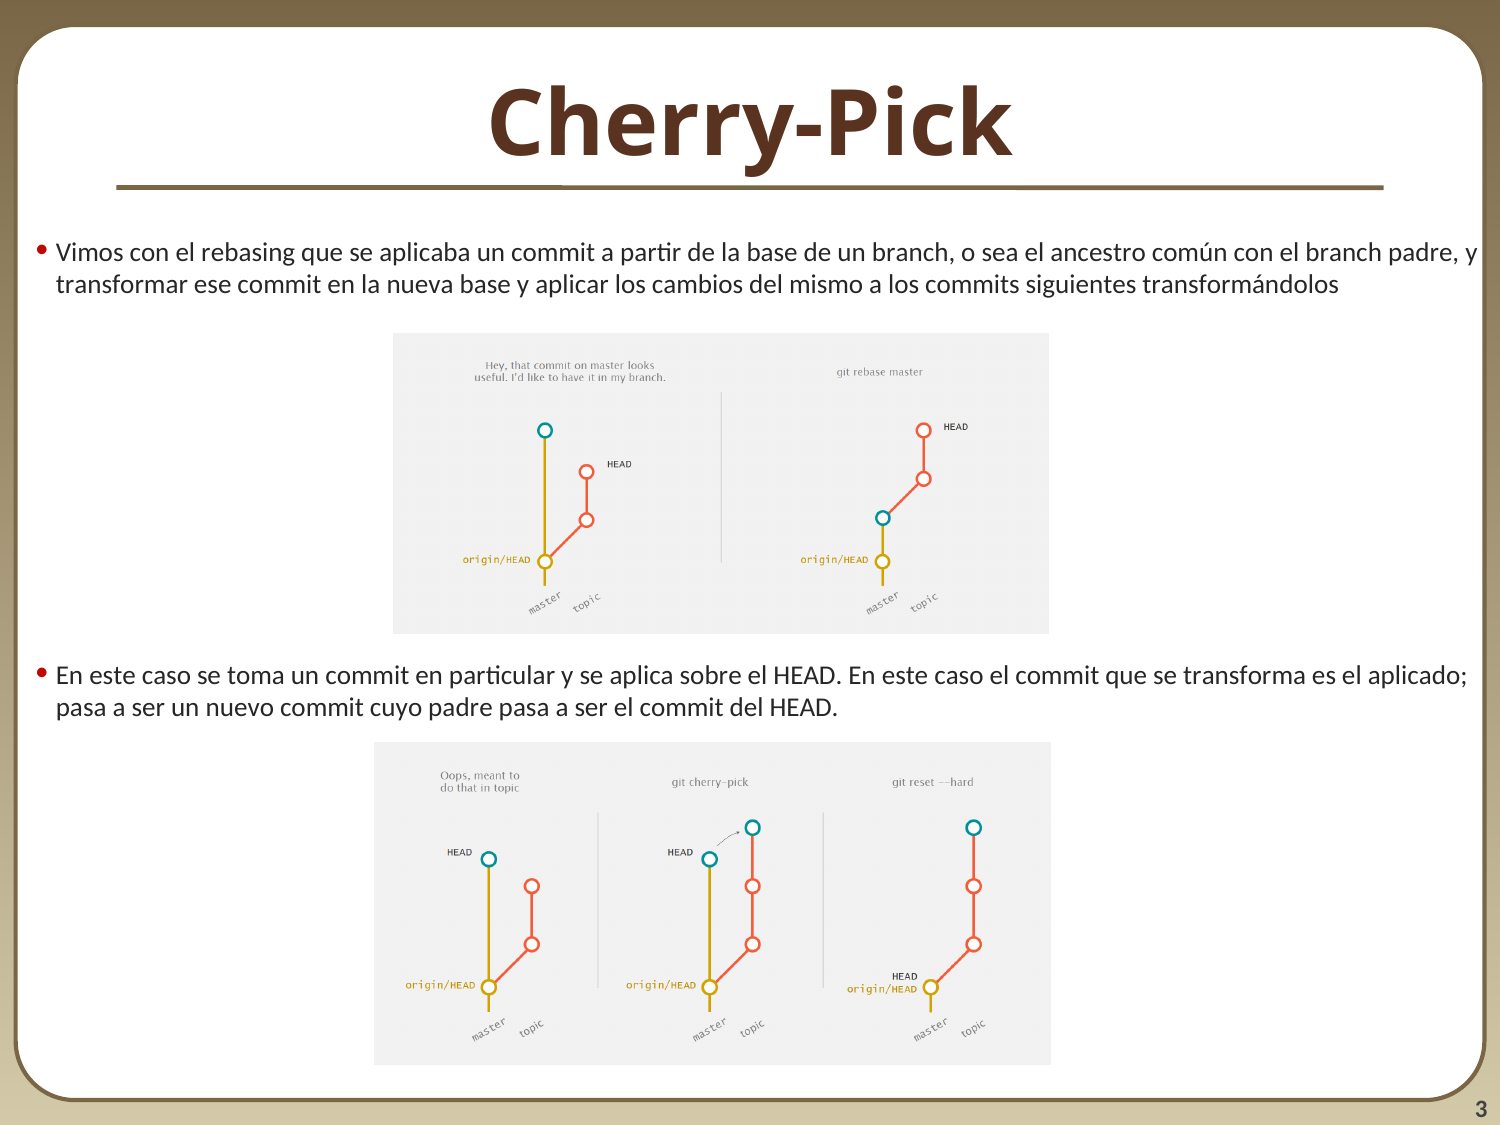

# Cherry-Pick
Vimos con el rebasing que se aplicaba un commit a partir de la base de un branch, o sea el ancestro común con el branch padre, y transformar ese commit en la nueva base y aplicar los cambios del mismo a los commits siguientes transformándolos
En este caso se toma un commit en particular y se aplica sobre el HEAD. En este caso el commit que se transforma es el aplicado; pasa a ser un nuevo commit cuyo padre pasa a ser el commit del HEAD.